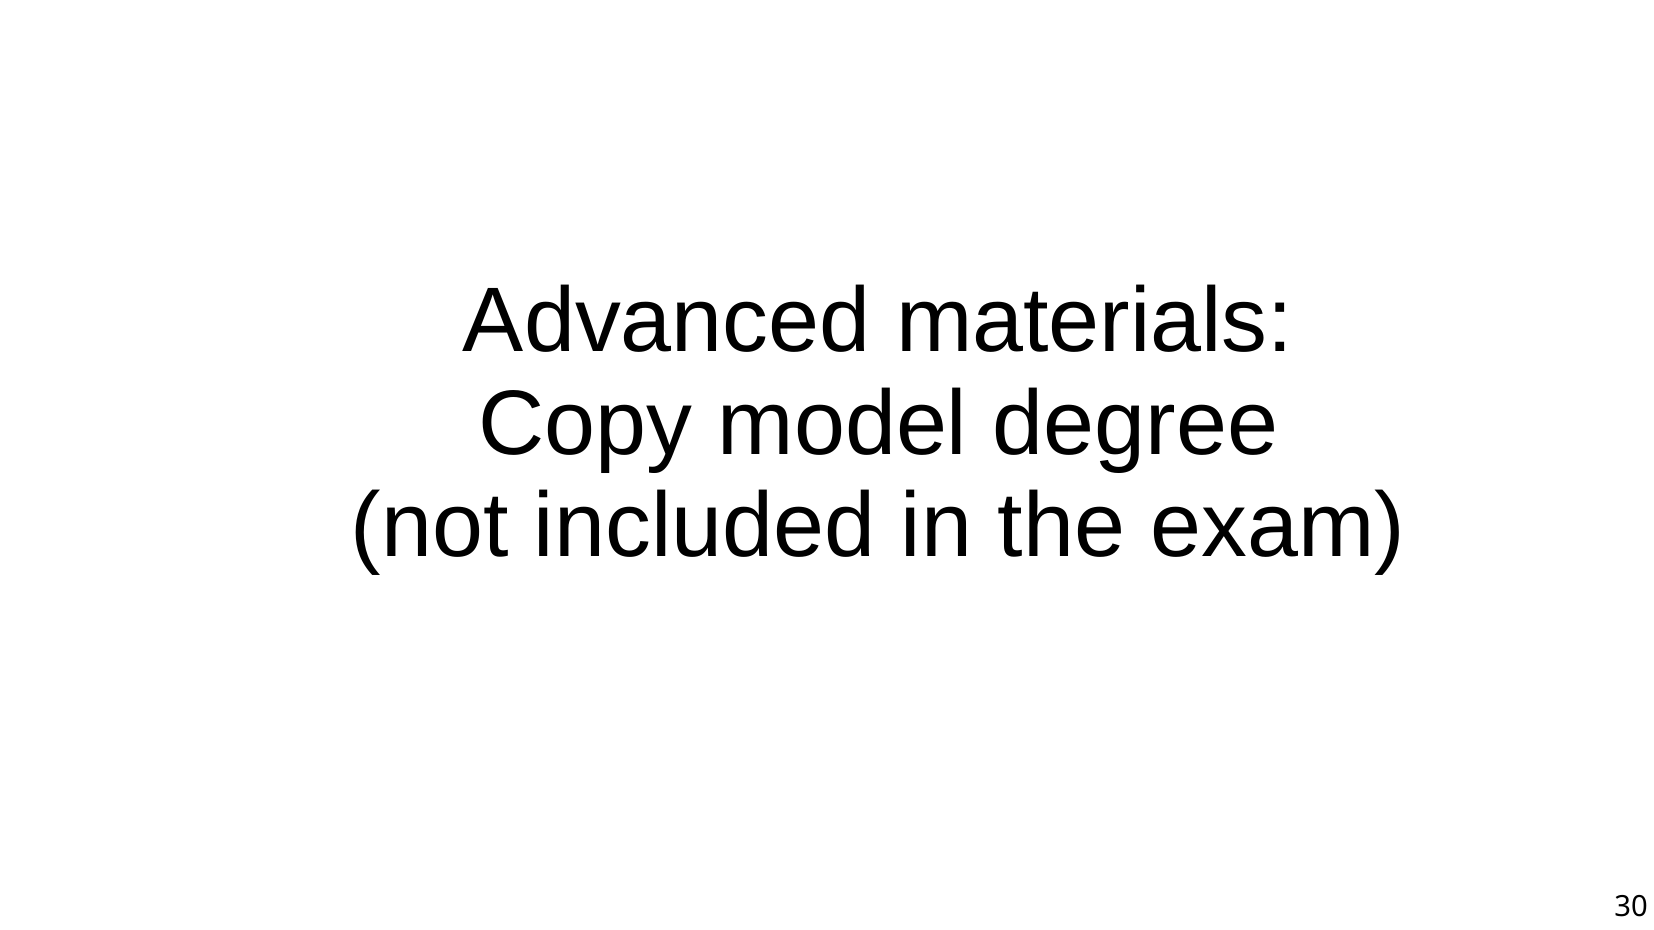

# Advanced materials: Copy model degree (not included in the exam)
30